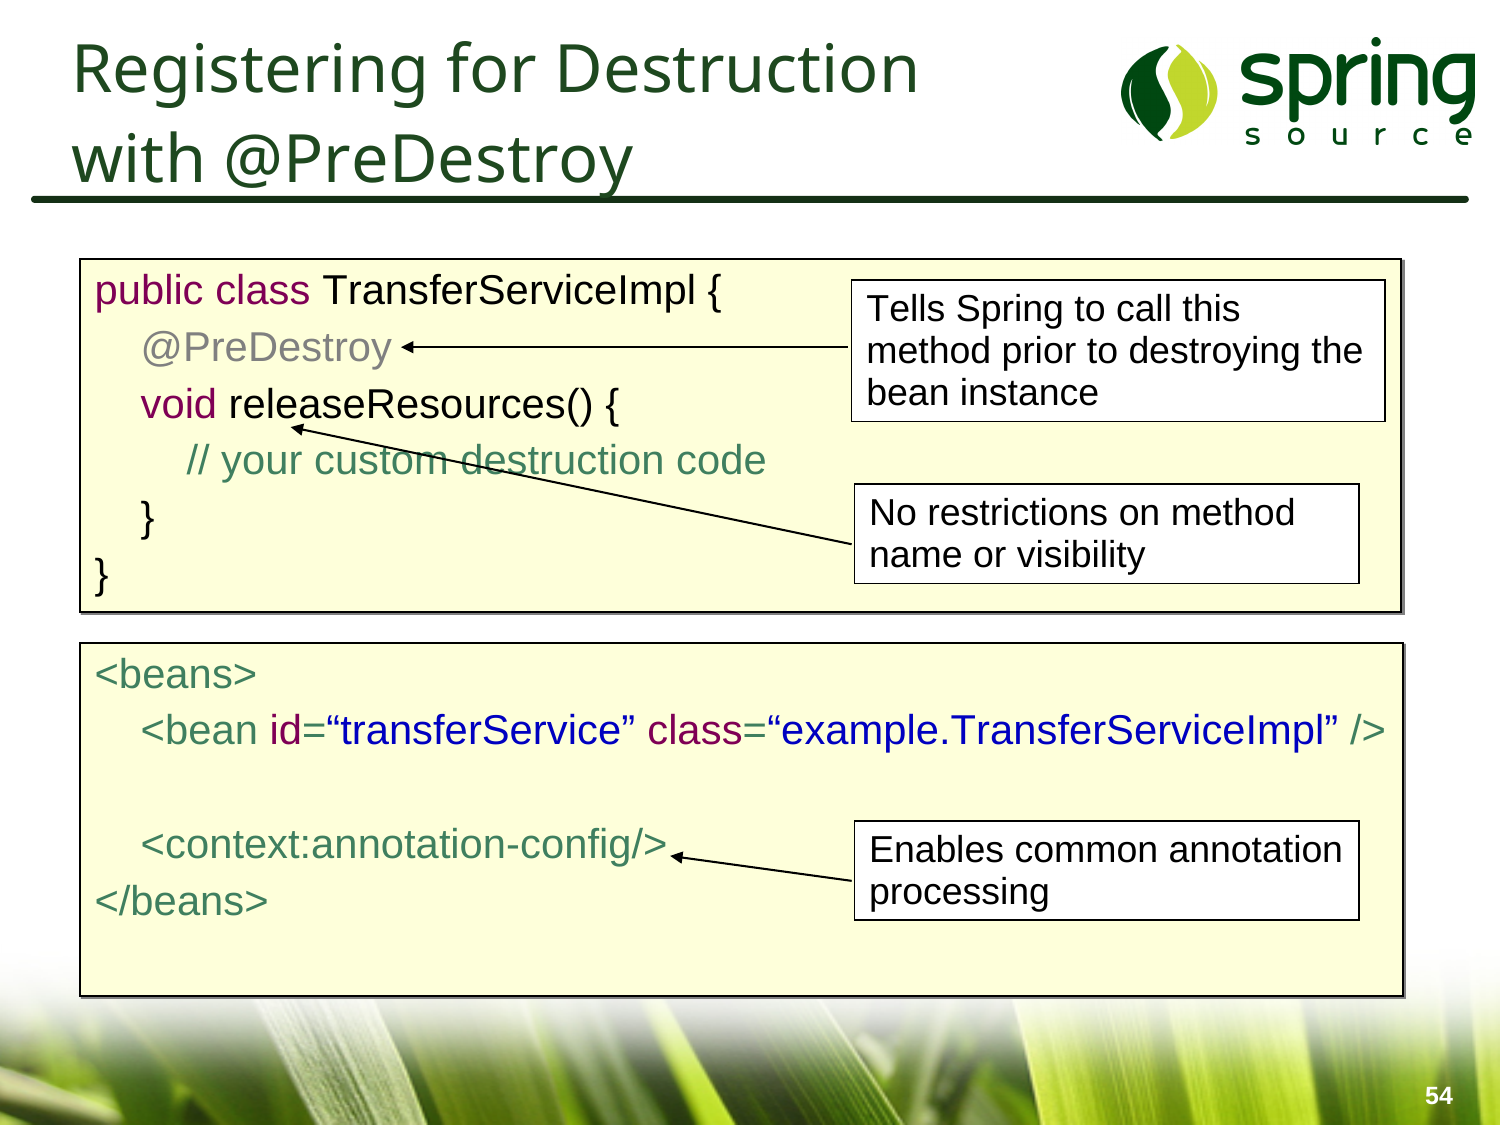

# Registering for Destruction with @PreDestroy
public class TransferServiceImpl {
 @PreDestroy
 void releaseResources() {
 // your custom destruction code
 }
}
Tells Spring to call this method prior to destroying the bean instance
No restrictions on method name or visibility
<beans>
 <bean id=“transferService” class=“example.TransferServiceImpl” />
 <context:annotation-config/>
</beans>
Enables common annotation processing